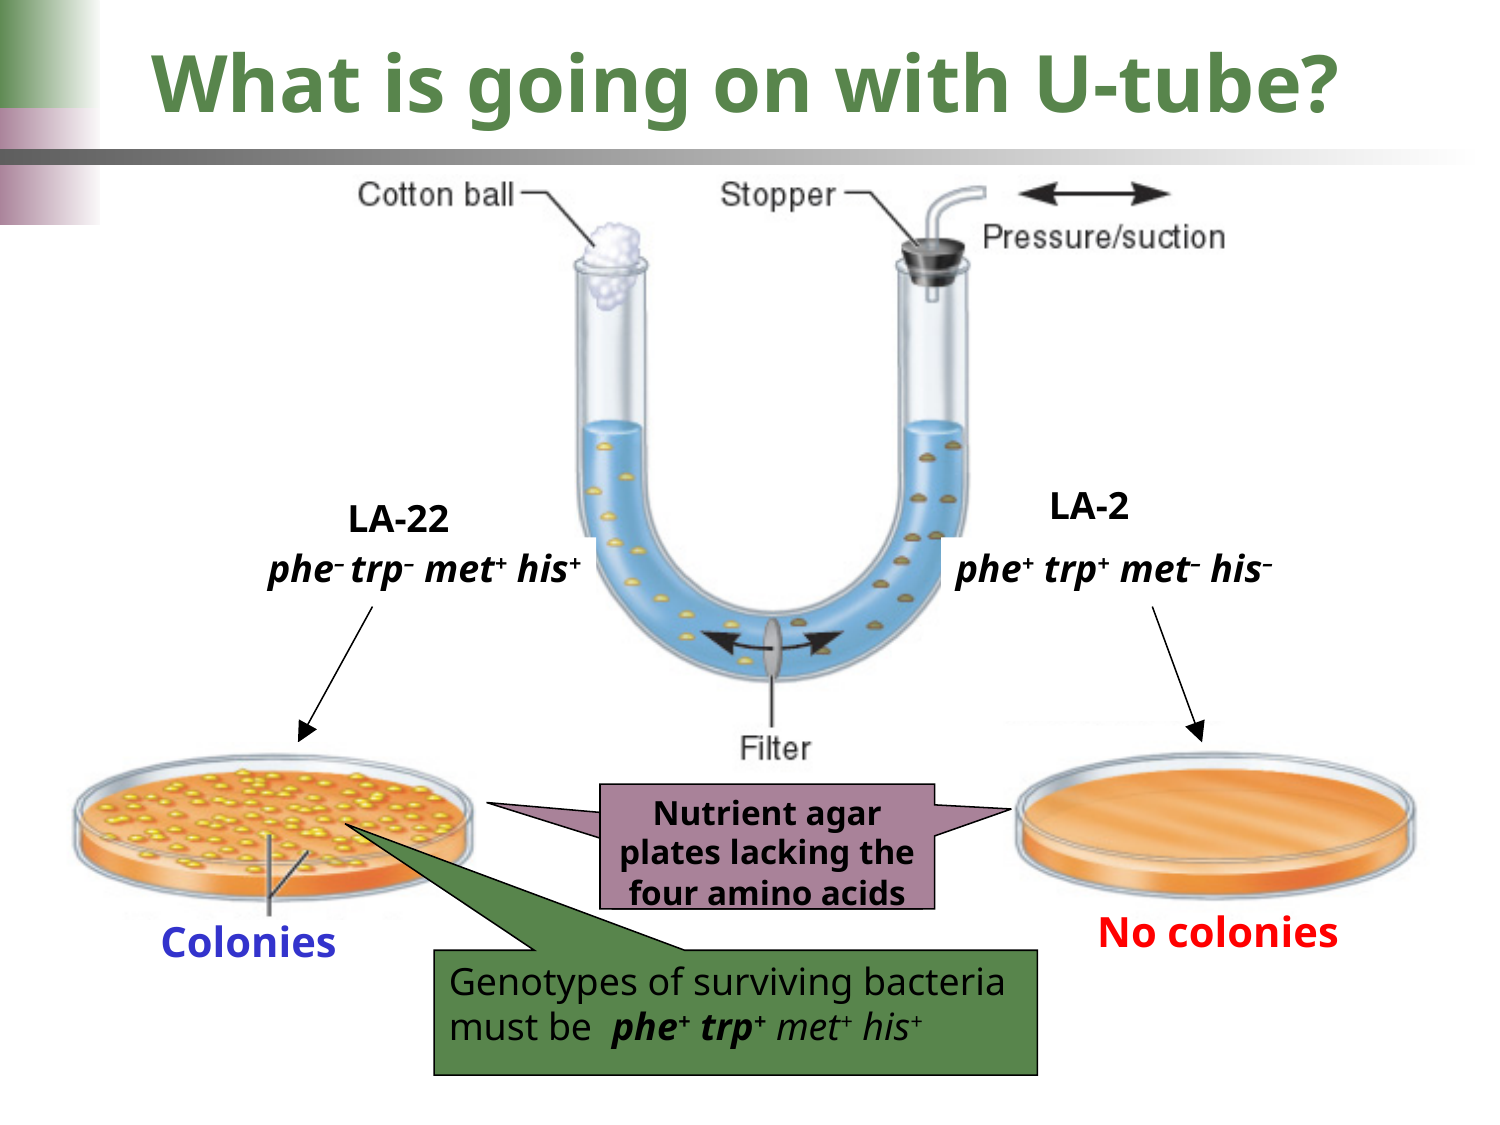

# What is going on with U-tube?
LA-2
LA-22
phe– trp– met+ his+
phe+ trp+ met– his–
Nutrient agar plates lacking the four amino acids
No colonies
Colonies
Genotypes of surviving bacteria must be phe+ trp+ met+ his+